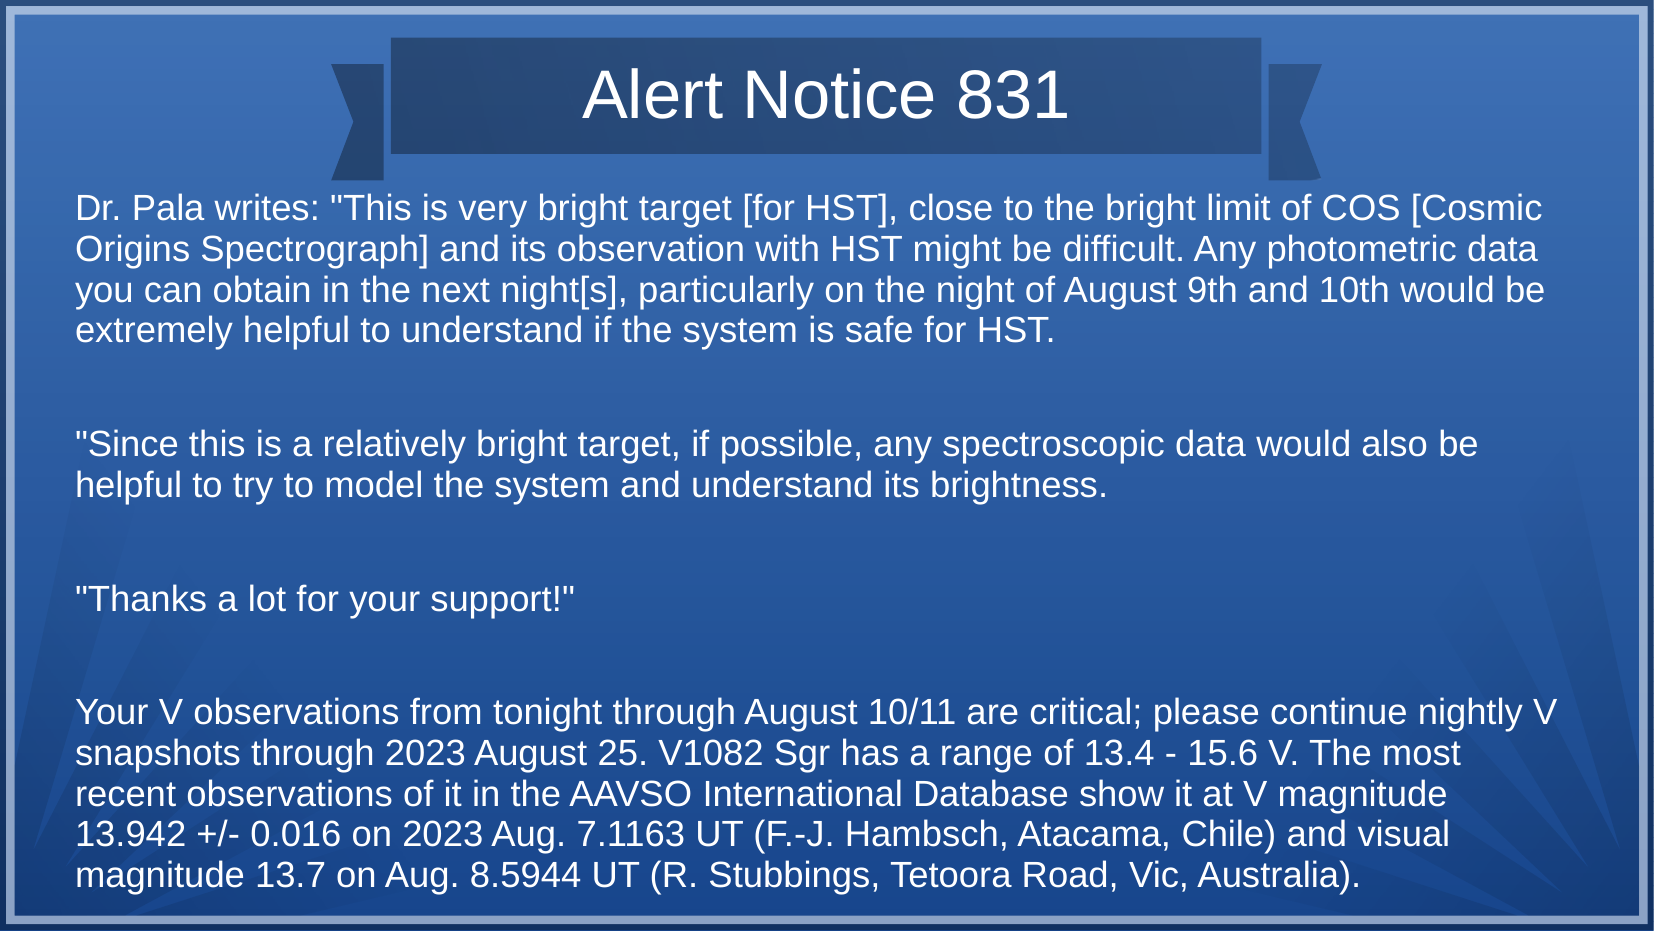

# Alert Notice 831
Dr. Pala writes: "This is very bright target [for HST], close to the bright limit of COS [Cosmic Origins Spectrograph] and its observation with HST might be difficult. Any photometric data you can obtain in the next night[s], particularly on the night of August 9th and 10th would be extremely helpful to understand if the system is safe for HST.
"Since this is a relatively bright target, if possible, any spectroscopic data would also be helpful to try to model the system and understand its brightness.
"Thanks a lot for your support!"
Your V observations from tonight through August 10/11 are critical; please continue nightly V snapshots through 2023 August 25. V1082 Sgr has a range of 13.4 - 15.6 V. The most recent observations of it in the AAVSO International Database show it at V magnitude 13.942 +/- 0.016 on 2023 Aug. 7.1163 UT (F.-J. Hambsch, Atacama, Chile) and visual magnitude 13.7 on Aug. 8.5944 UT (R. Stubbings, Tetoora Road, Vic, Australia).